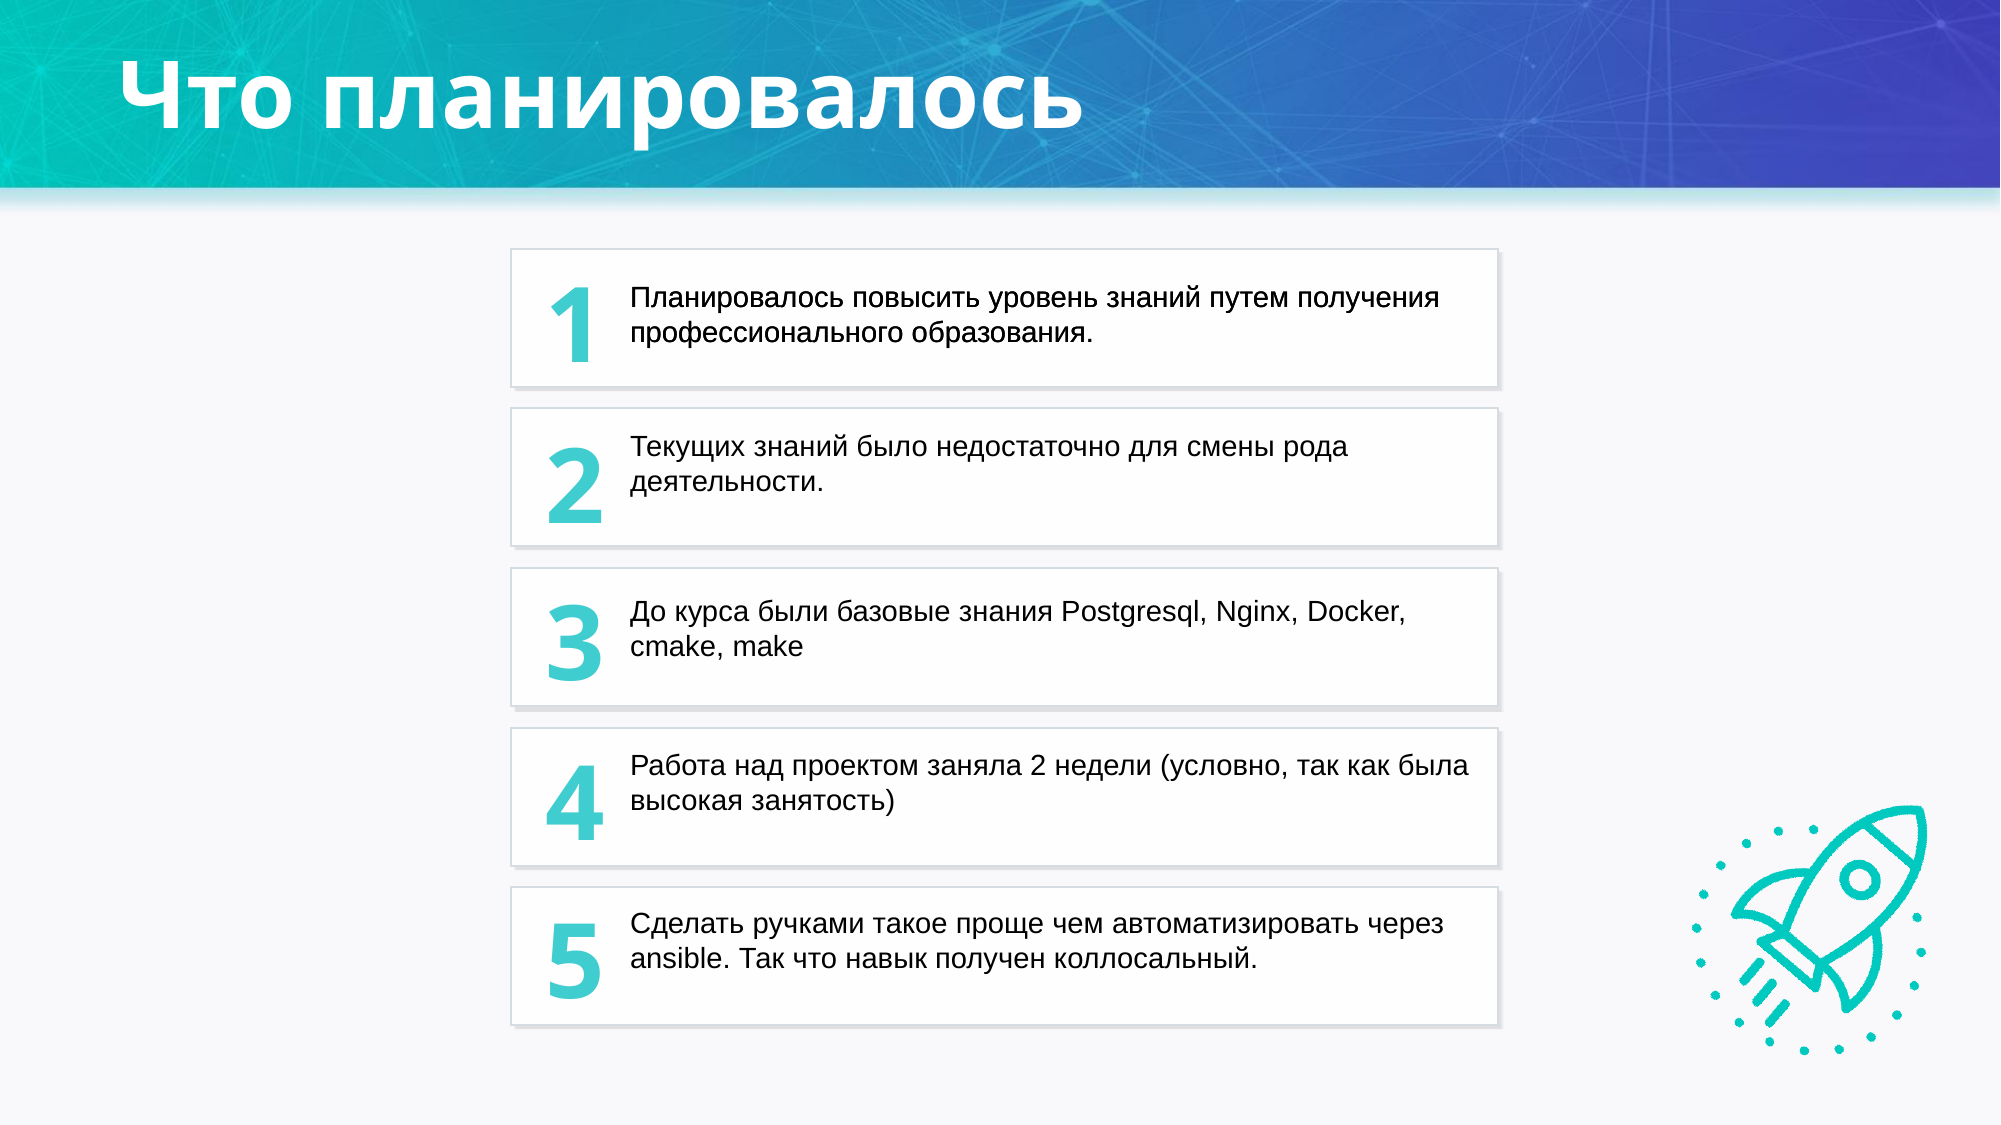

Что планировалось
1
1
Планировалось повысить уровень знаний путем получения профессионального образования.
Планировалось повысить уровень знаний путем получения профессионального образования.
2
Текущих знаний было недостаточно для смены рода деятельности.
3
До курса были базовые знания Postgresql, Nginx, Docker, cmake, make
4
Работа над проектом заняла 2 недели (условно, так как была высокая занятость)
5
Сделать ручками такое проще чем автоматизировать через ansible. Так что навык получен коллосальный.